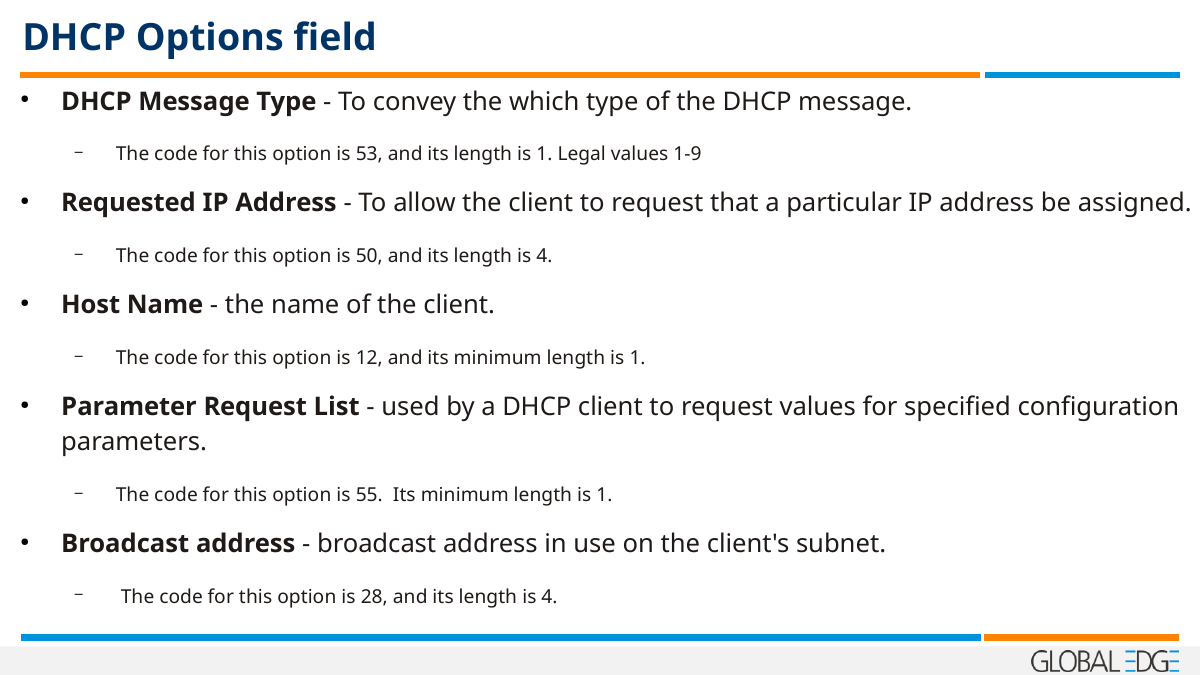

# DHCP Options field
DHCP Message Type - To convey the which type of the DHCP message.
The code for this option is 53, and its length is 1. Legal values 1-9
Requested IP Address - To allow the client to request that a particular IP address be assigned.
The code for this option is 50, and its length is 4.
Host Name - the name of the client.
The code for this option is 12, and its minimum length is 1.
Parameter Request List - used by a DHCP client to request values for specified configuration parameters.
The code for this option is 55. Its minimum length is 1.
Broadcast address - broadcast address in use on the client's subnet.
 The code for this option is 28, and its length is 4.